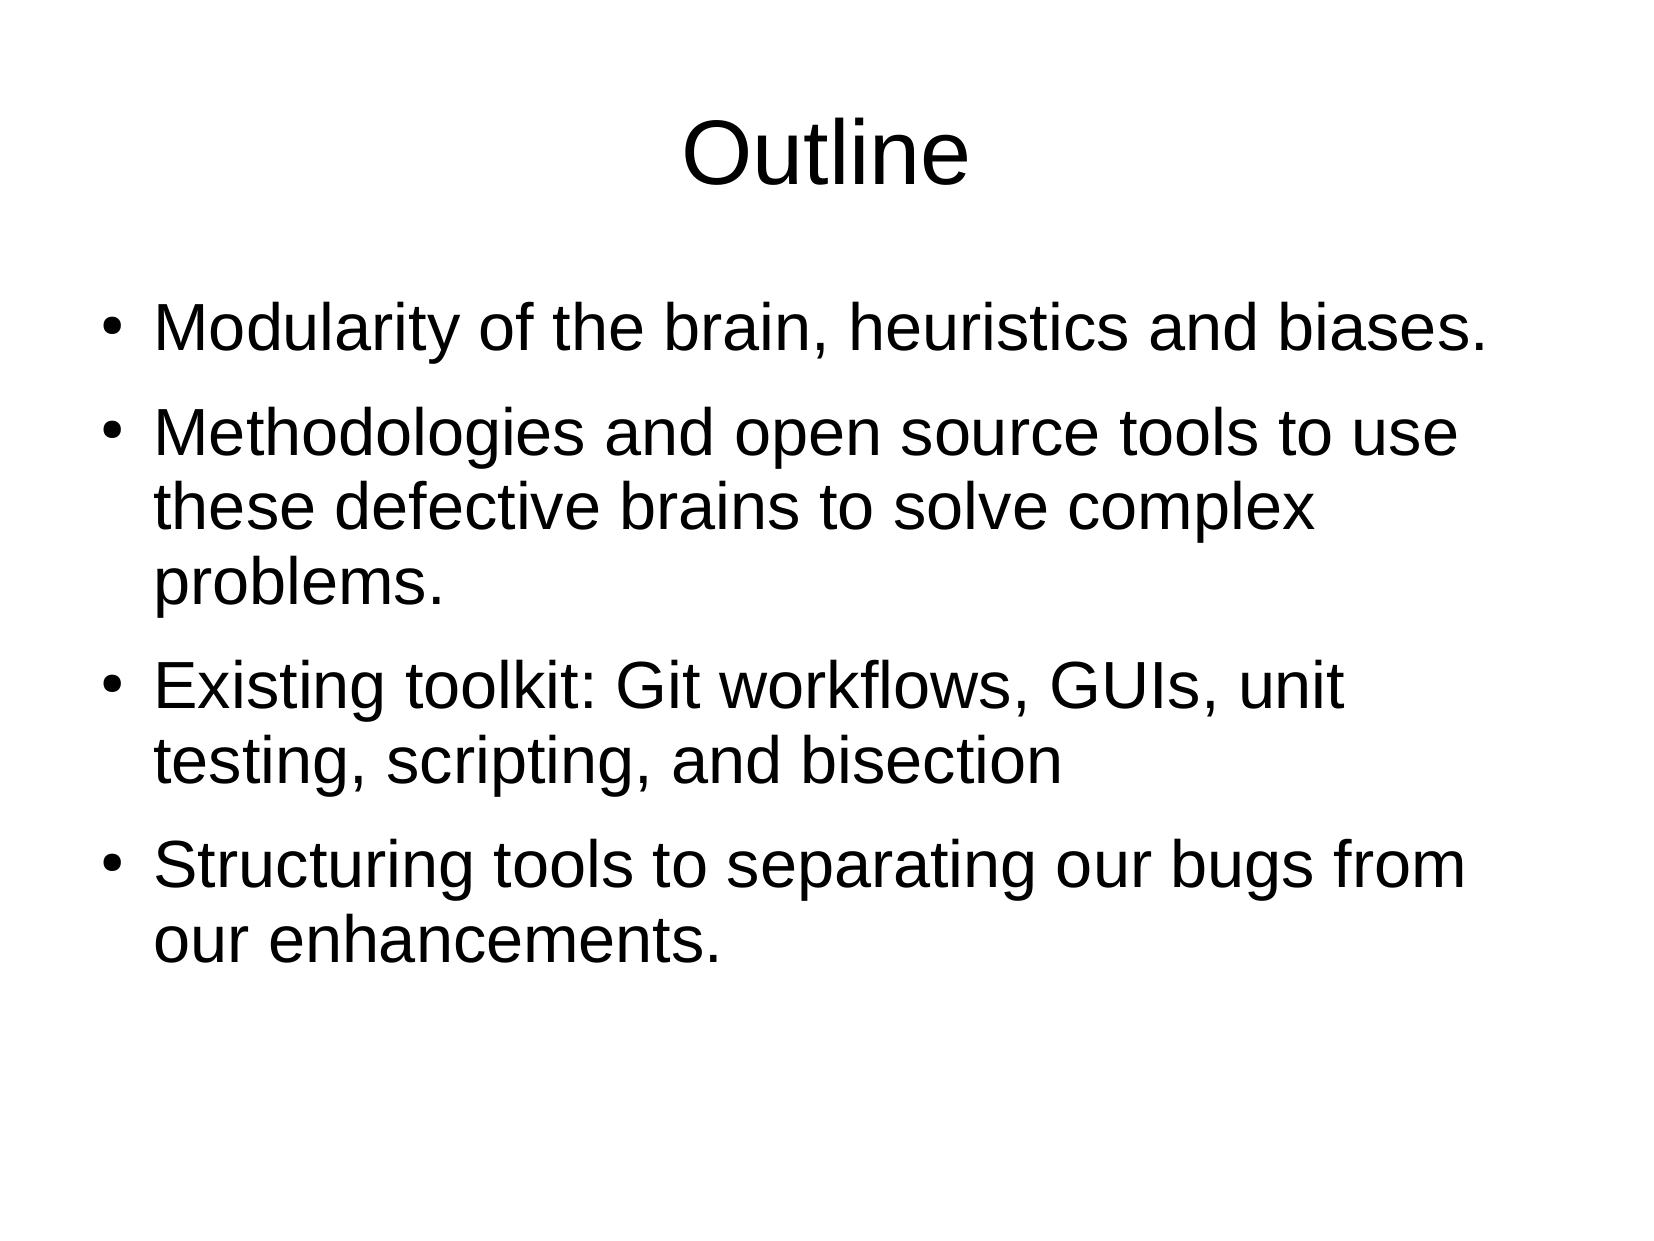

# Outline
Modularity of the brain, heuristics and biases.
Methodologies and open source tools to use these defective brains to solve complex problems.
Existing toolkit: Git workflows, GUIs, unit testing, scripting, and bisection
Structuring tools to separating our bugs from our enhancements.